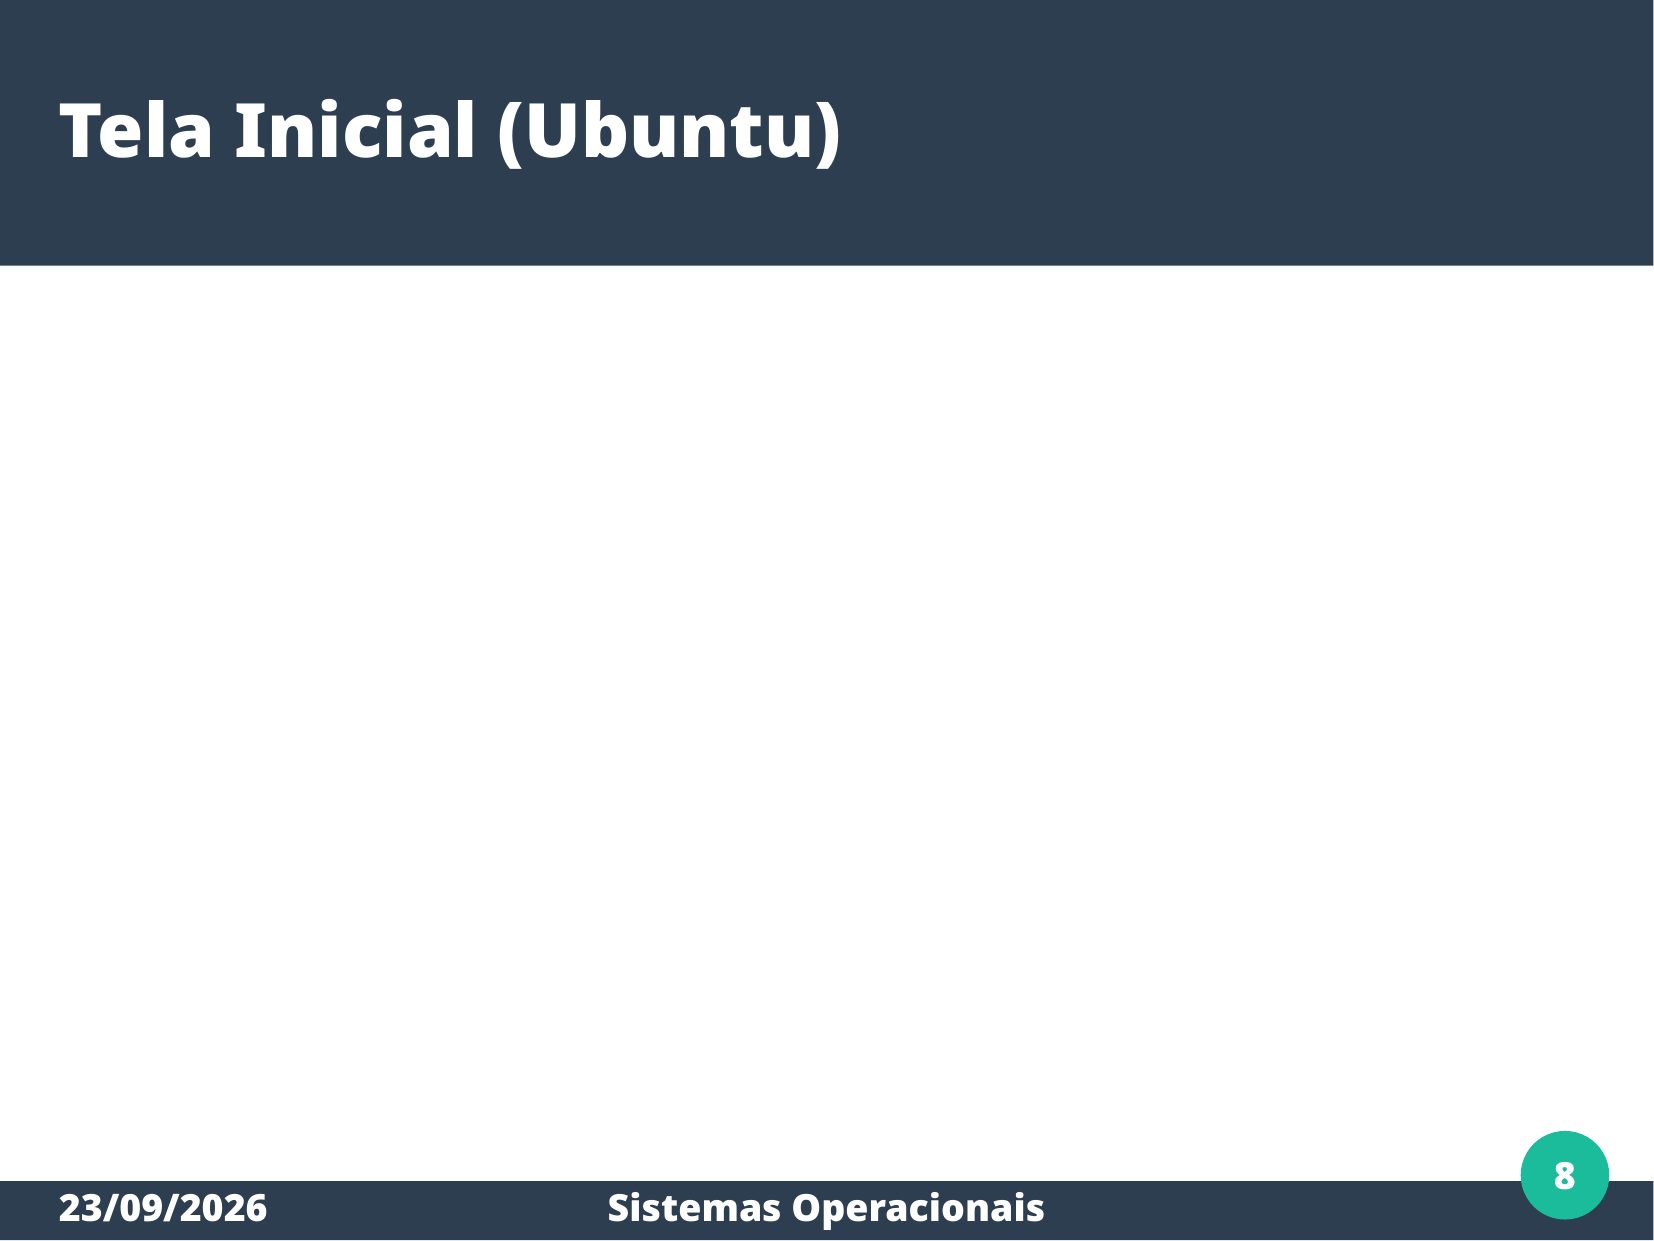

# Tela Inicial (Ubuntu)
8
Sistemas Operacionais